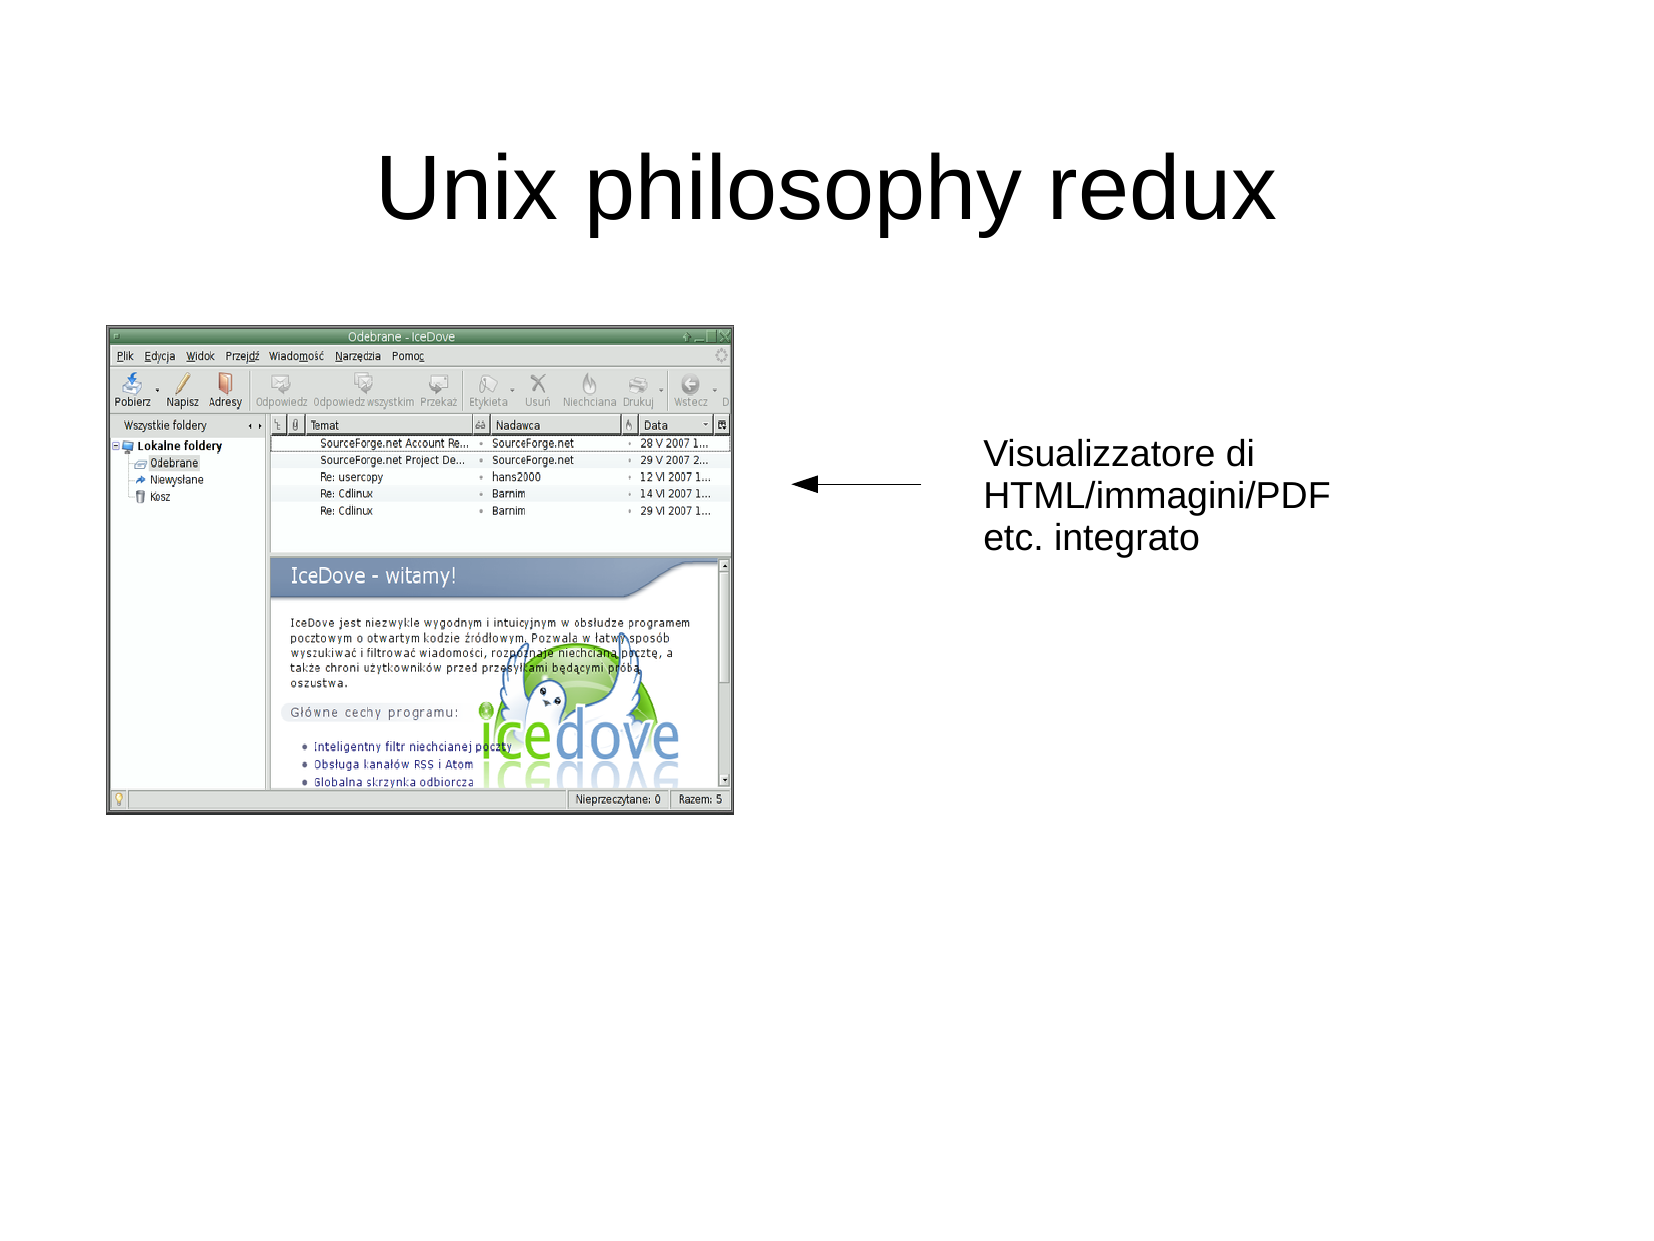

# Unix philosophy redux
Visualizzatore di HTML/immagini/PDF etc. integrato